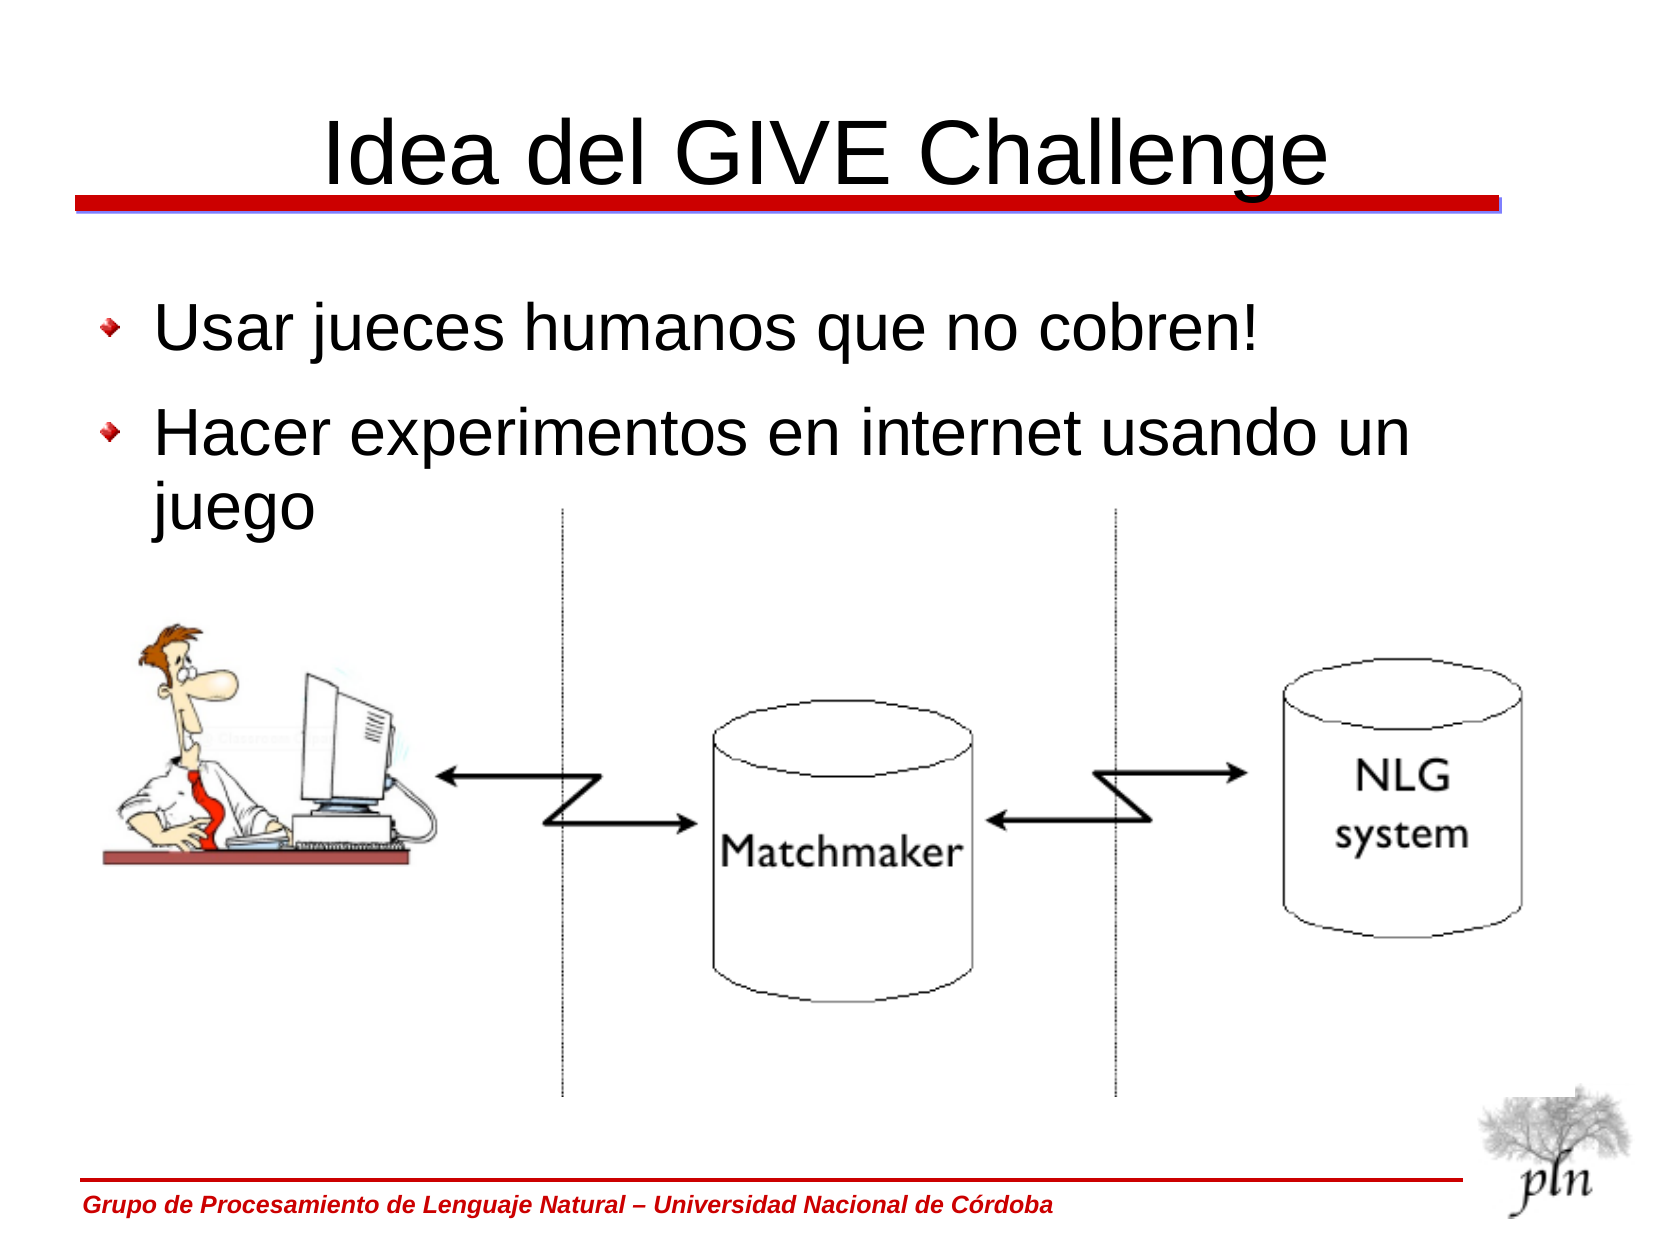

# Idea del GIVE Challenge
Usar jueces humanos que no cobren!
Hacer experimentos en internet usando un juego